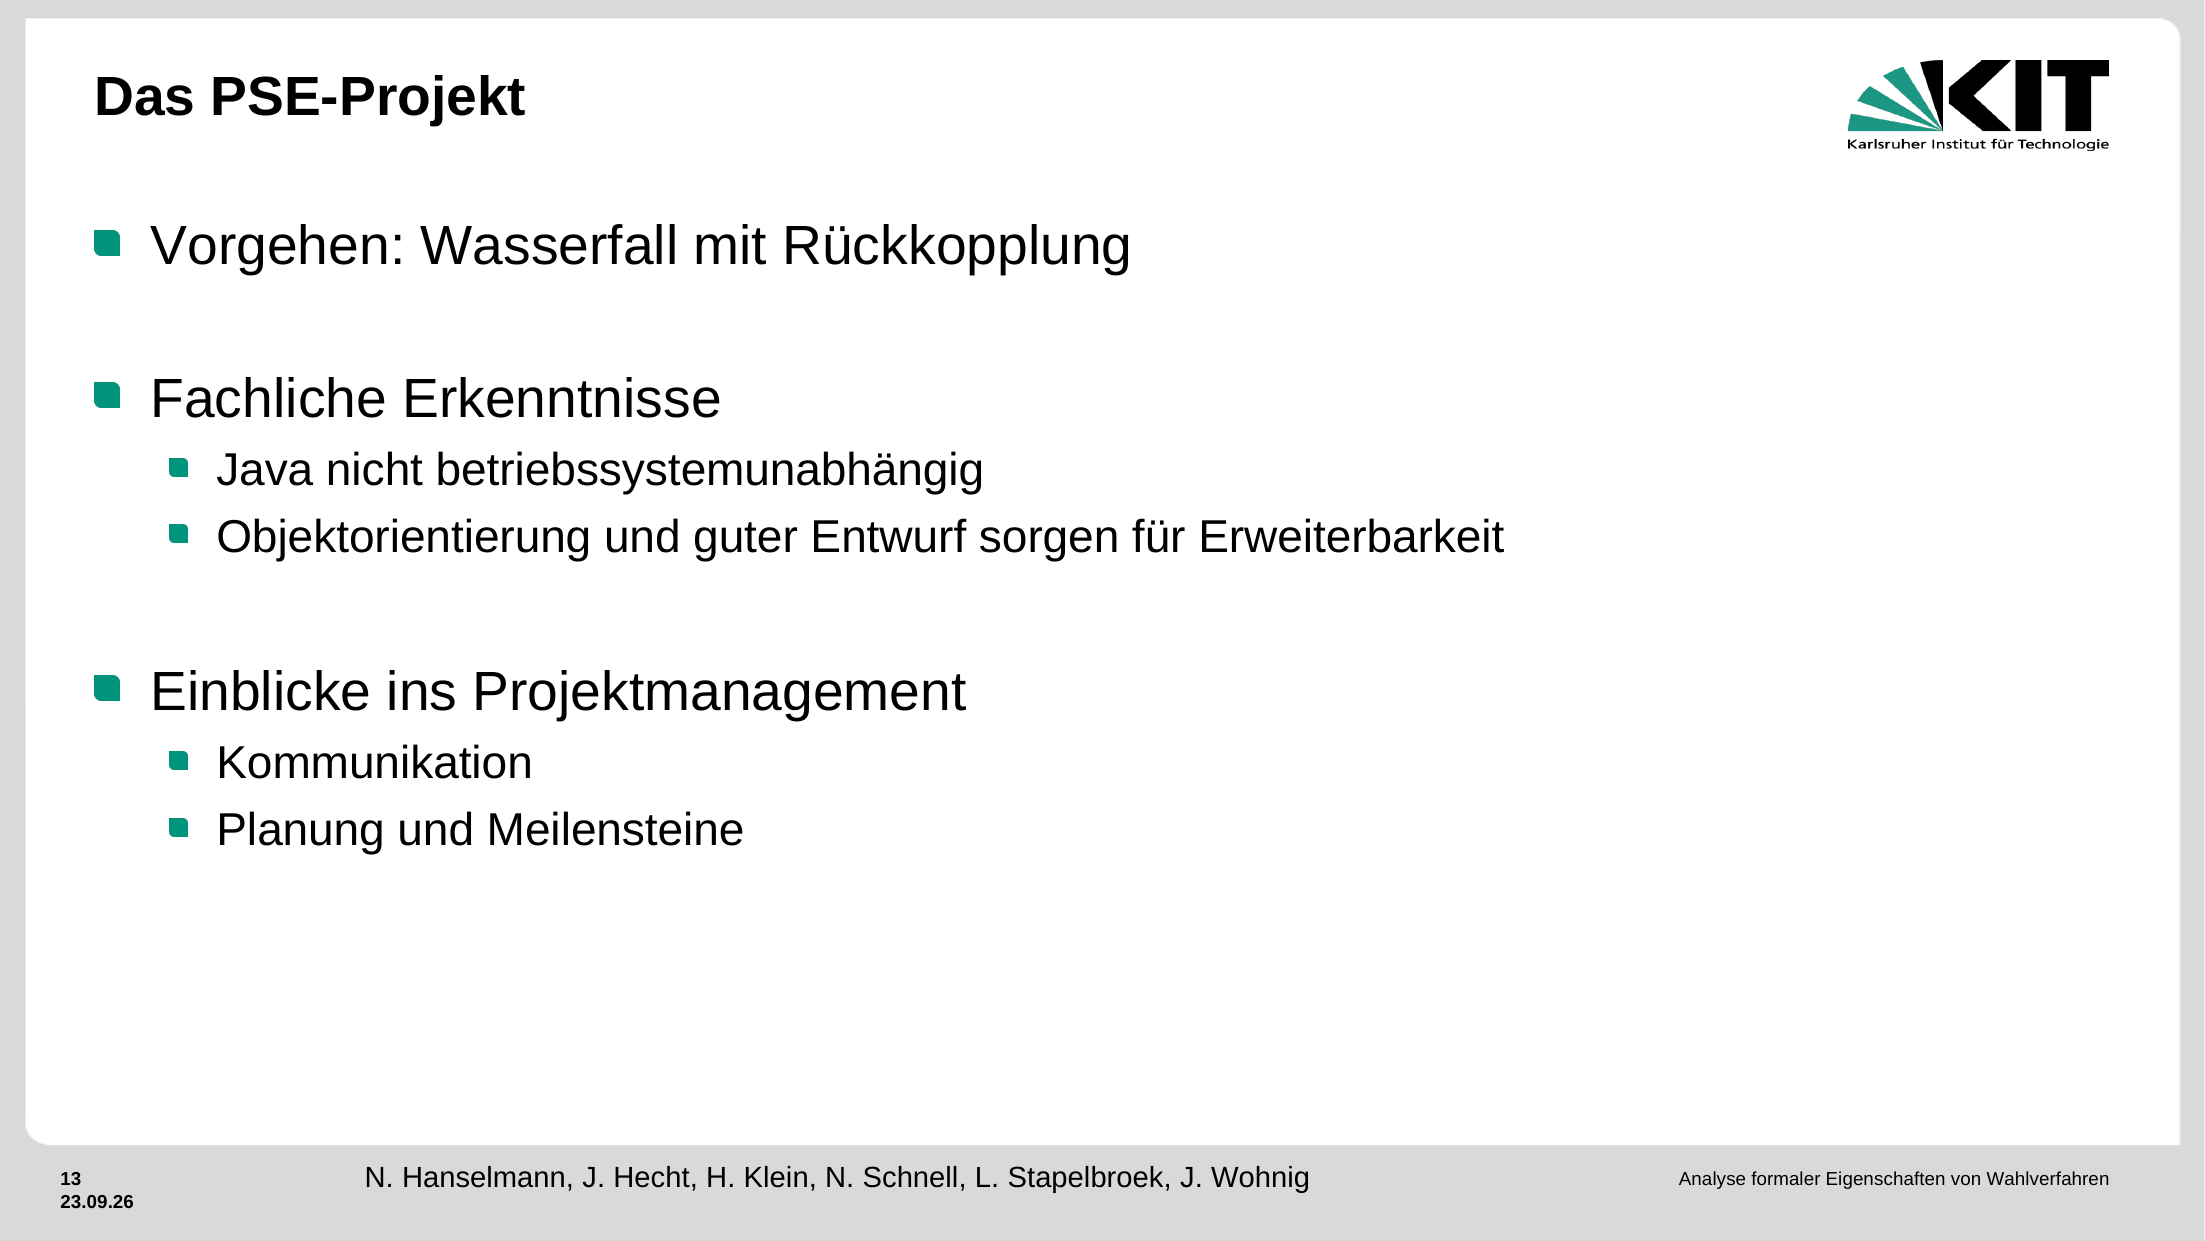

# Das PSE-Projekt
Vorgehen: Wasserfall mit Rückkopplung
Fachliche Erkenntnisse
Java nicht betriebssystemunabhängig
Objektorientierung und guter Entwurf sorgen für Erweiterbarkeit
Einblicke ins Projektmanagement
Kommunikation
Planung und Meilensteine
Prof. Max Mustermann – Präsentationstitel